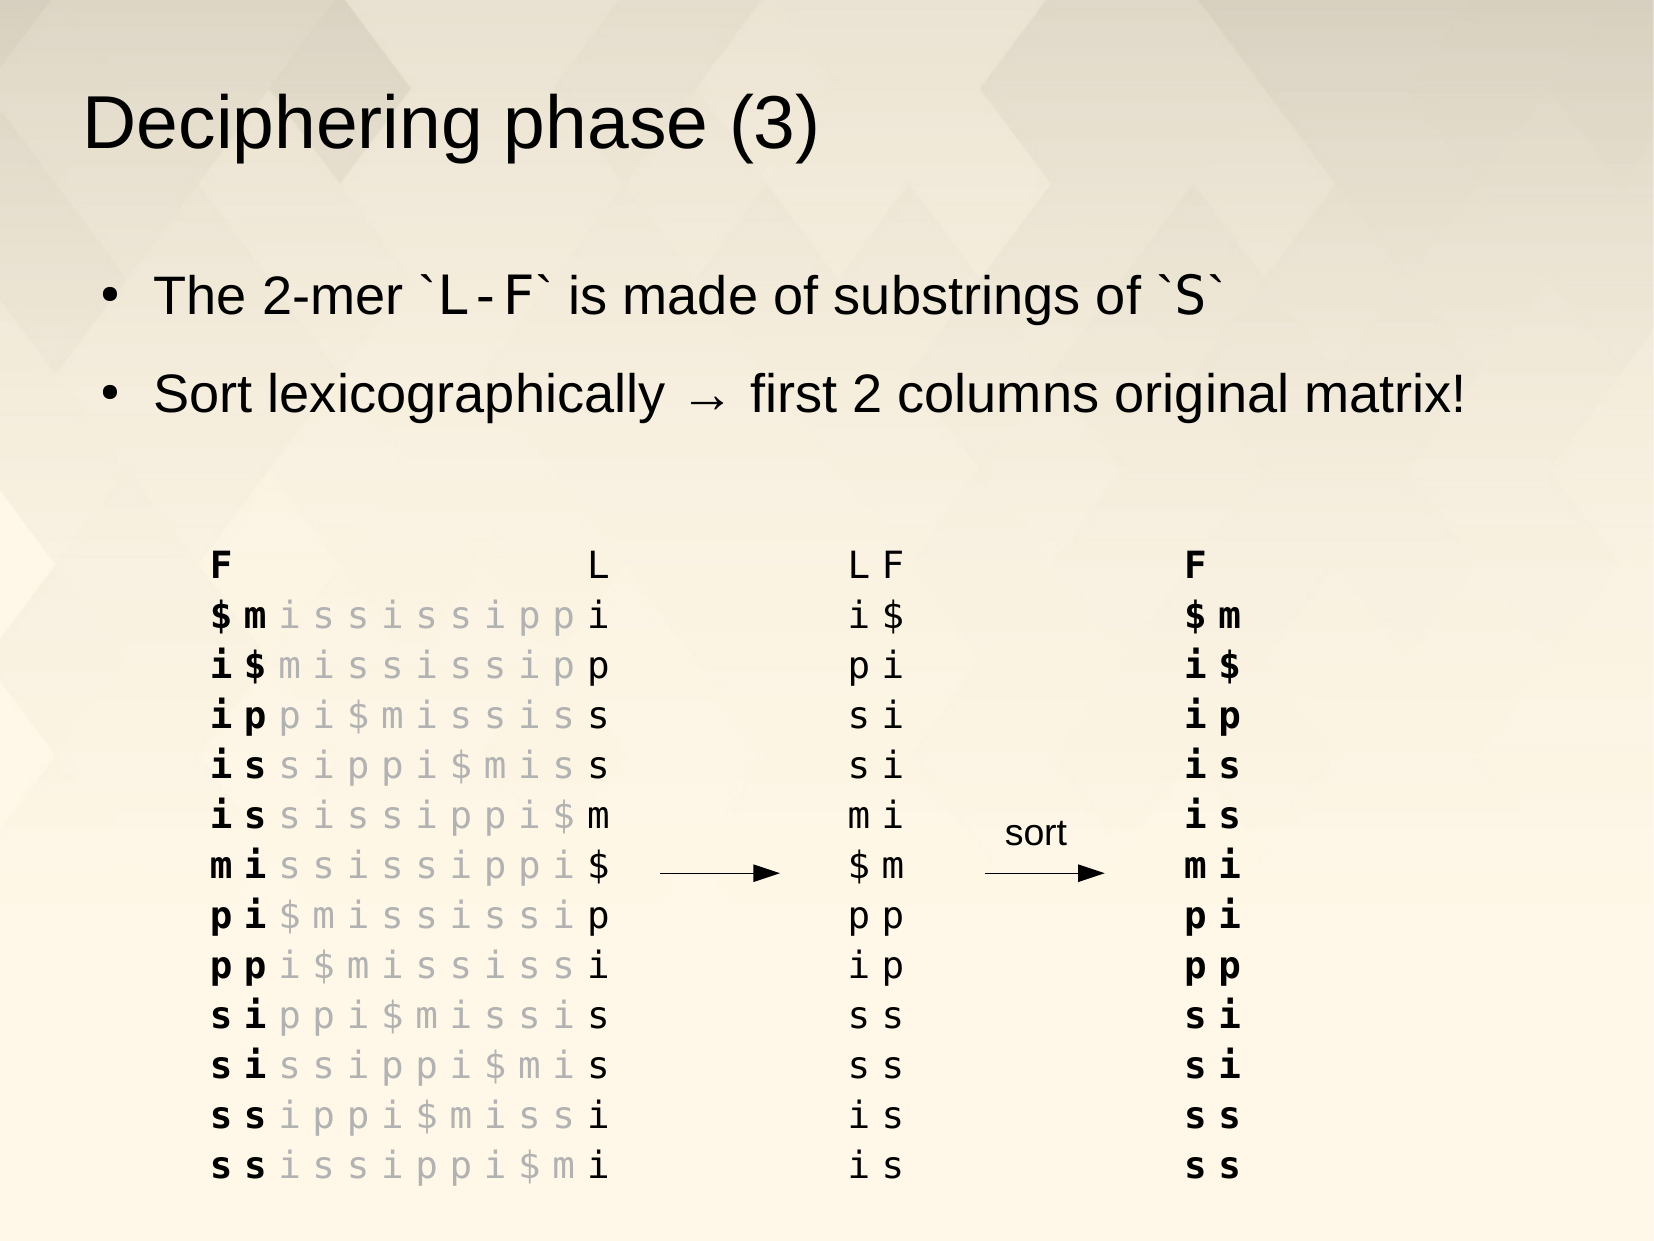

# Deciphering phase (3)
The 2-mer `L-F` is made of substrings of `S`
Sort lexicographically → first 2 columns original matrix!
F L
$mississippi
i$mississipp
ippi$mississ
issippi$miss
ississippi$m
mississippi$
pi$mississip
ppi$mississi
sippi$missis
sissippi$mis
ssippi$missi
ssissippi$mi
LF
i$
pi
si
si
mi
$m
pp
ip
ss
ss
is
is
F
$m
i$
ip
is
is
mi
pi
pp
si
si
ss
ss
sort